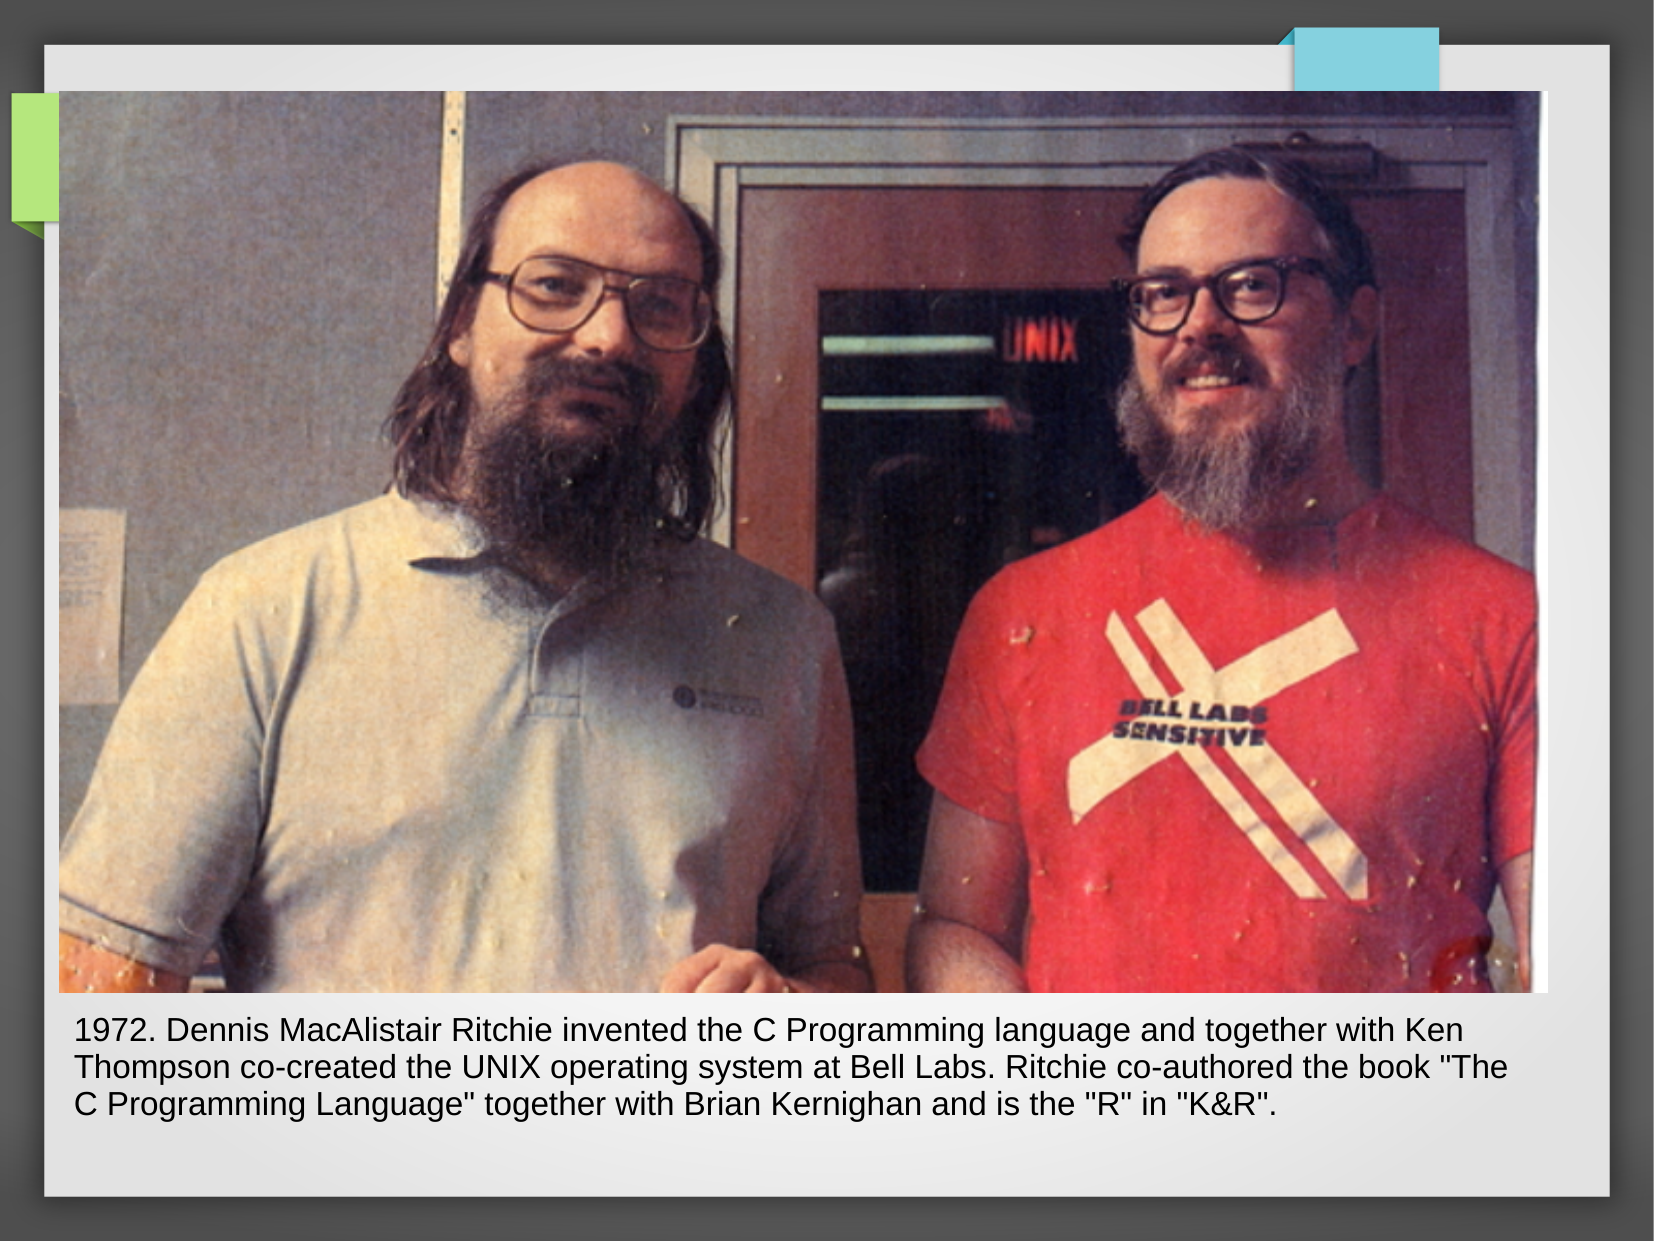

1972. Dennis MacAlistair Ritchie invented the C Programming language and together with Ken Thompson co-created the UNIX operating system at Bell Labs. Ritchie co-authored the book "The C Programming Language" together with Brian Kernighan and is the "R" in "K&R".